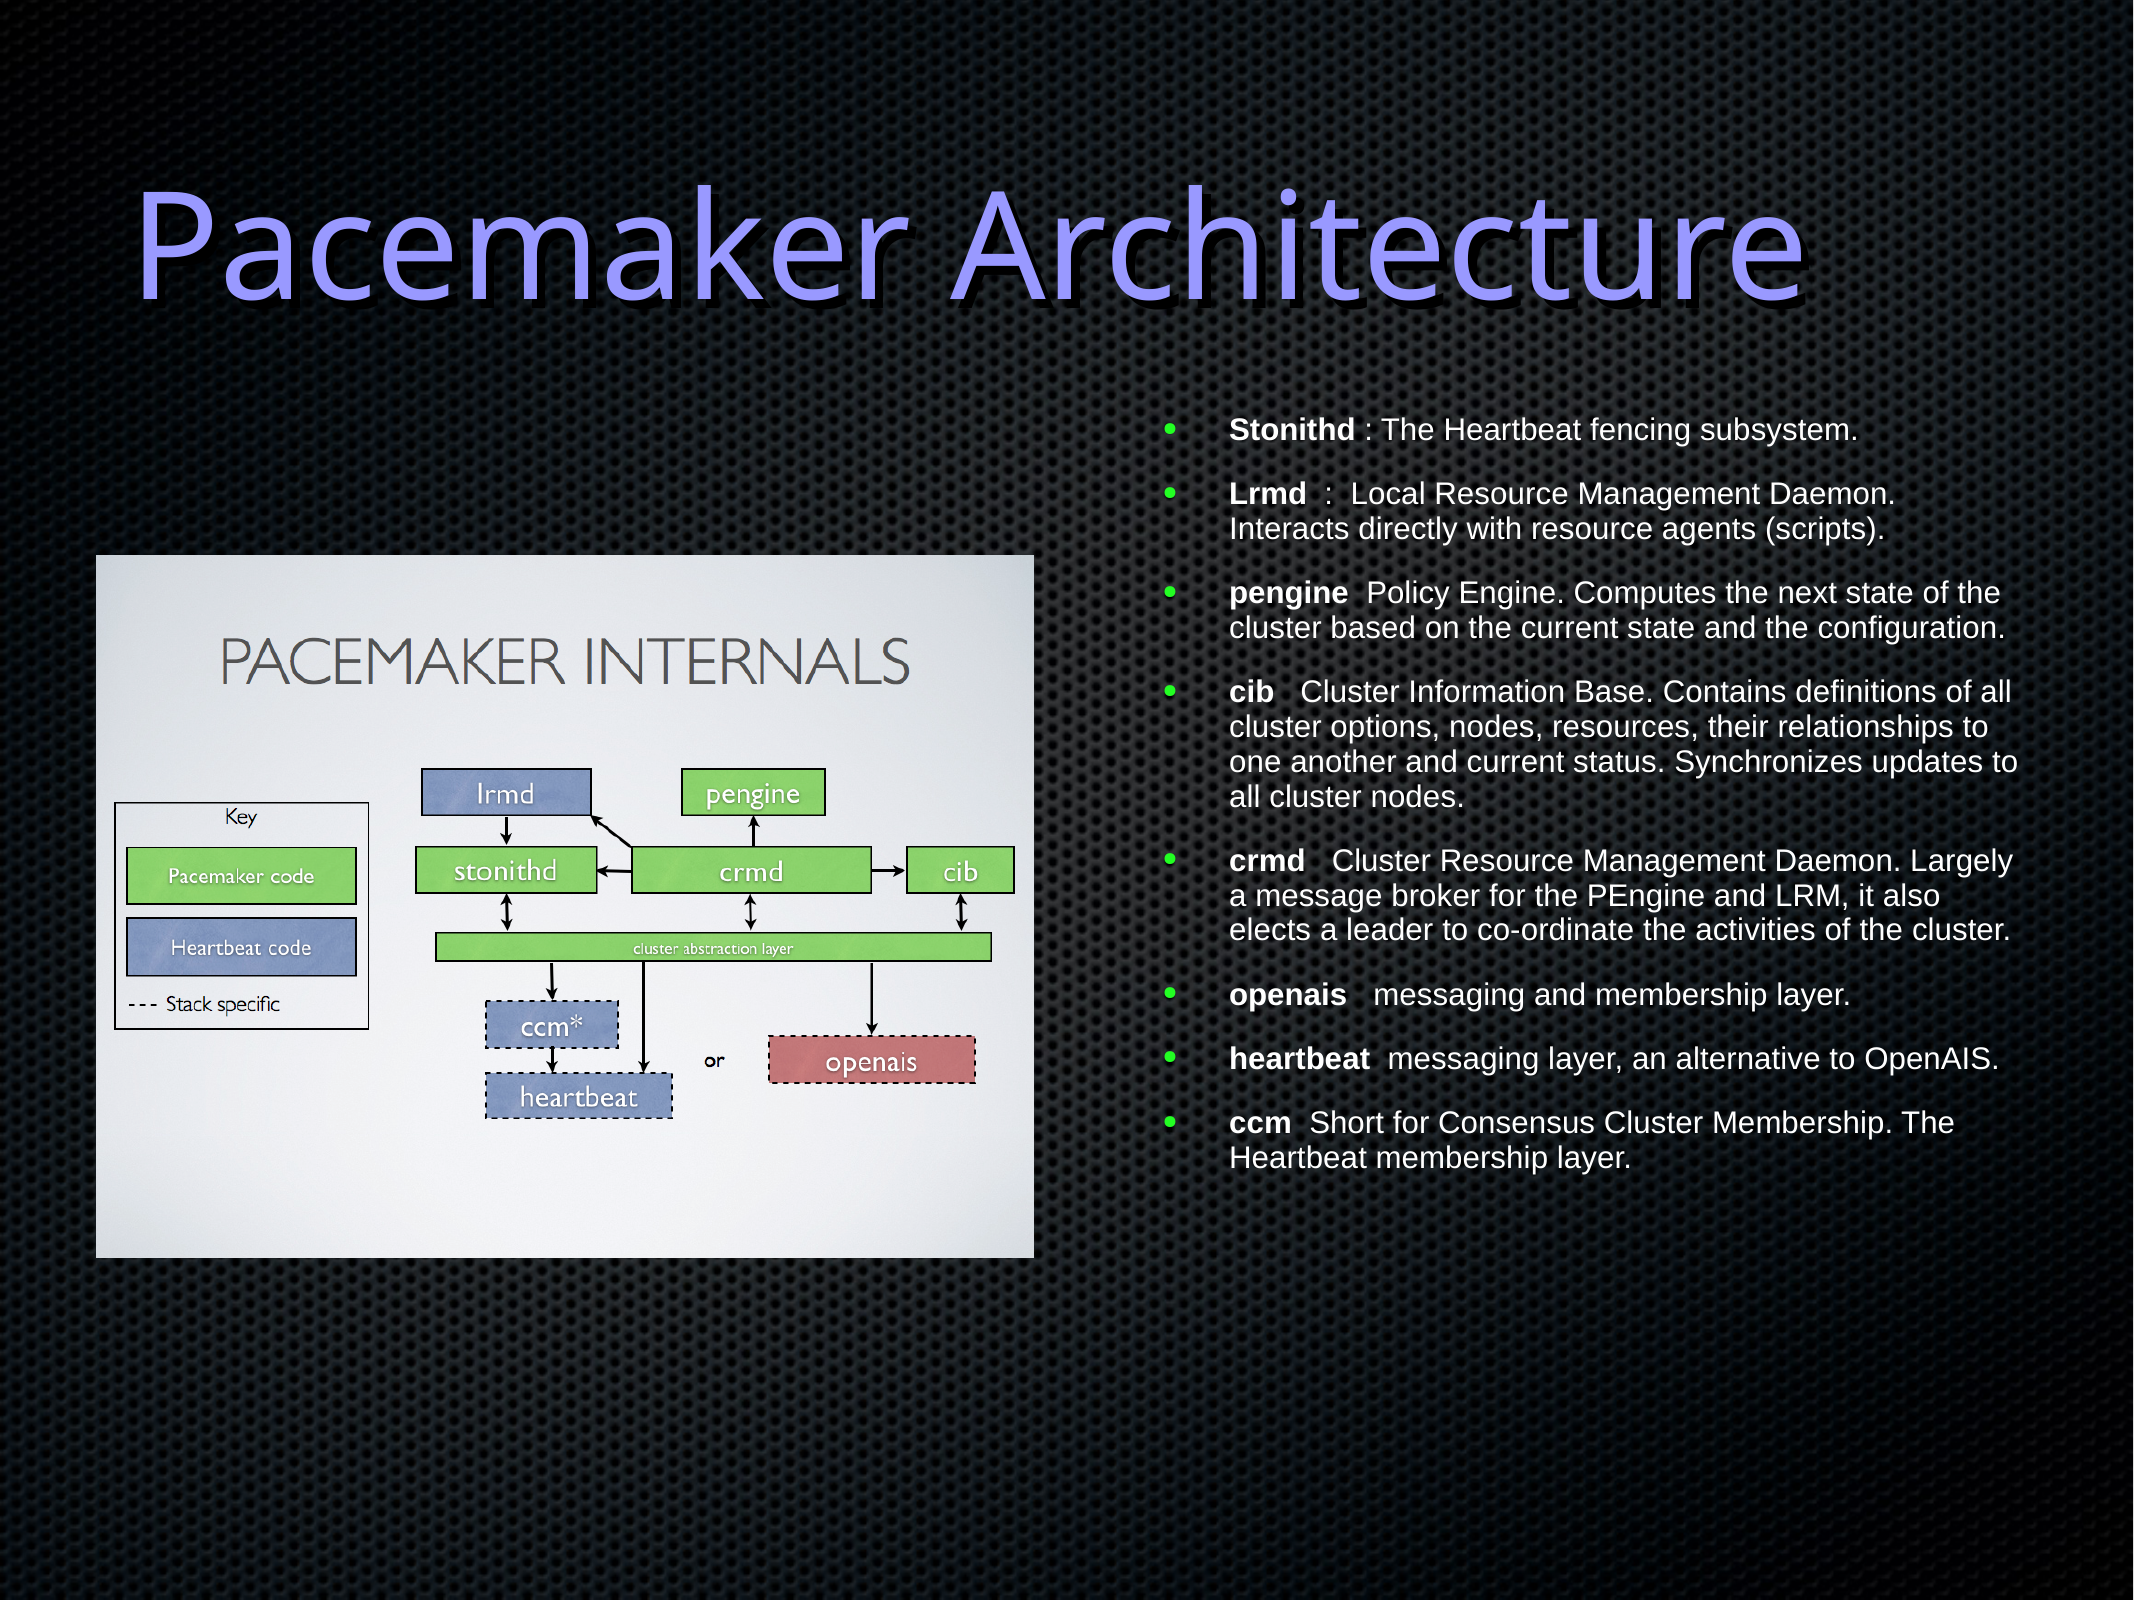

# Pacemaker Architecture
Stonithd : The Heartbeat fencing subsystem.
Lrmd : Local Resource Management Daemon. Interacts directly with resource agents (scripts).
pengine Policy Engine. Computes the next state of the cluster based on the current state and the configuration.
cib Cluster Information Base. Contains definitions of all cluster options, nodes, resources, their relationships to one another and current status. Synchronizes updates to all cluster nodes.
crmd Cluster Resource Management Daemon. Largely a message broker for the PEngine and LRM, it also elects a leader to co-ordinate the activities of the cluster.
openais messaging and membership layer.
heartbeat messaging layer, an alternative to OpenAIS.
ccm Short for Consensus Cluster Membership. The Heartbeat membership layer.